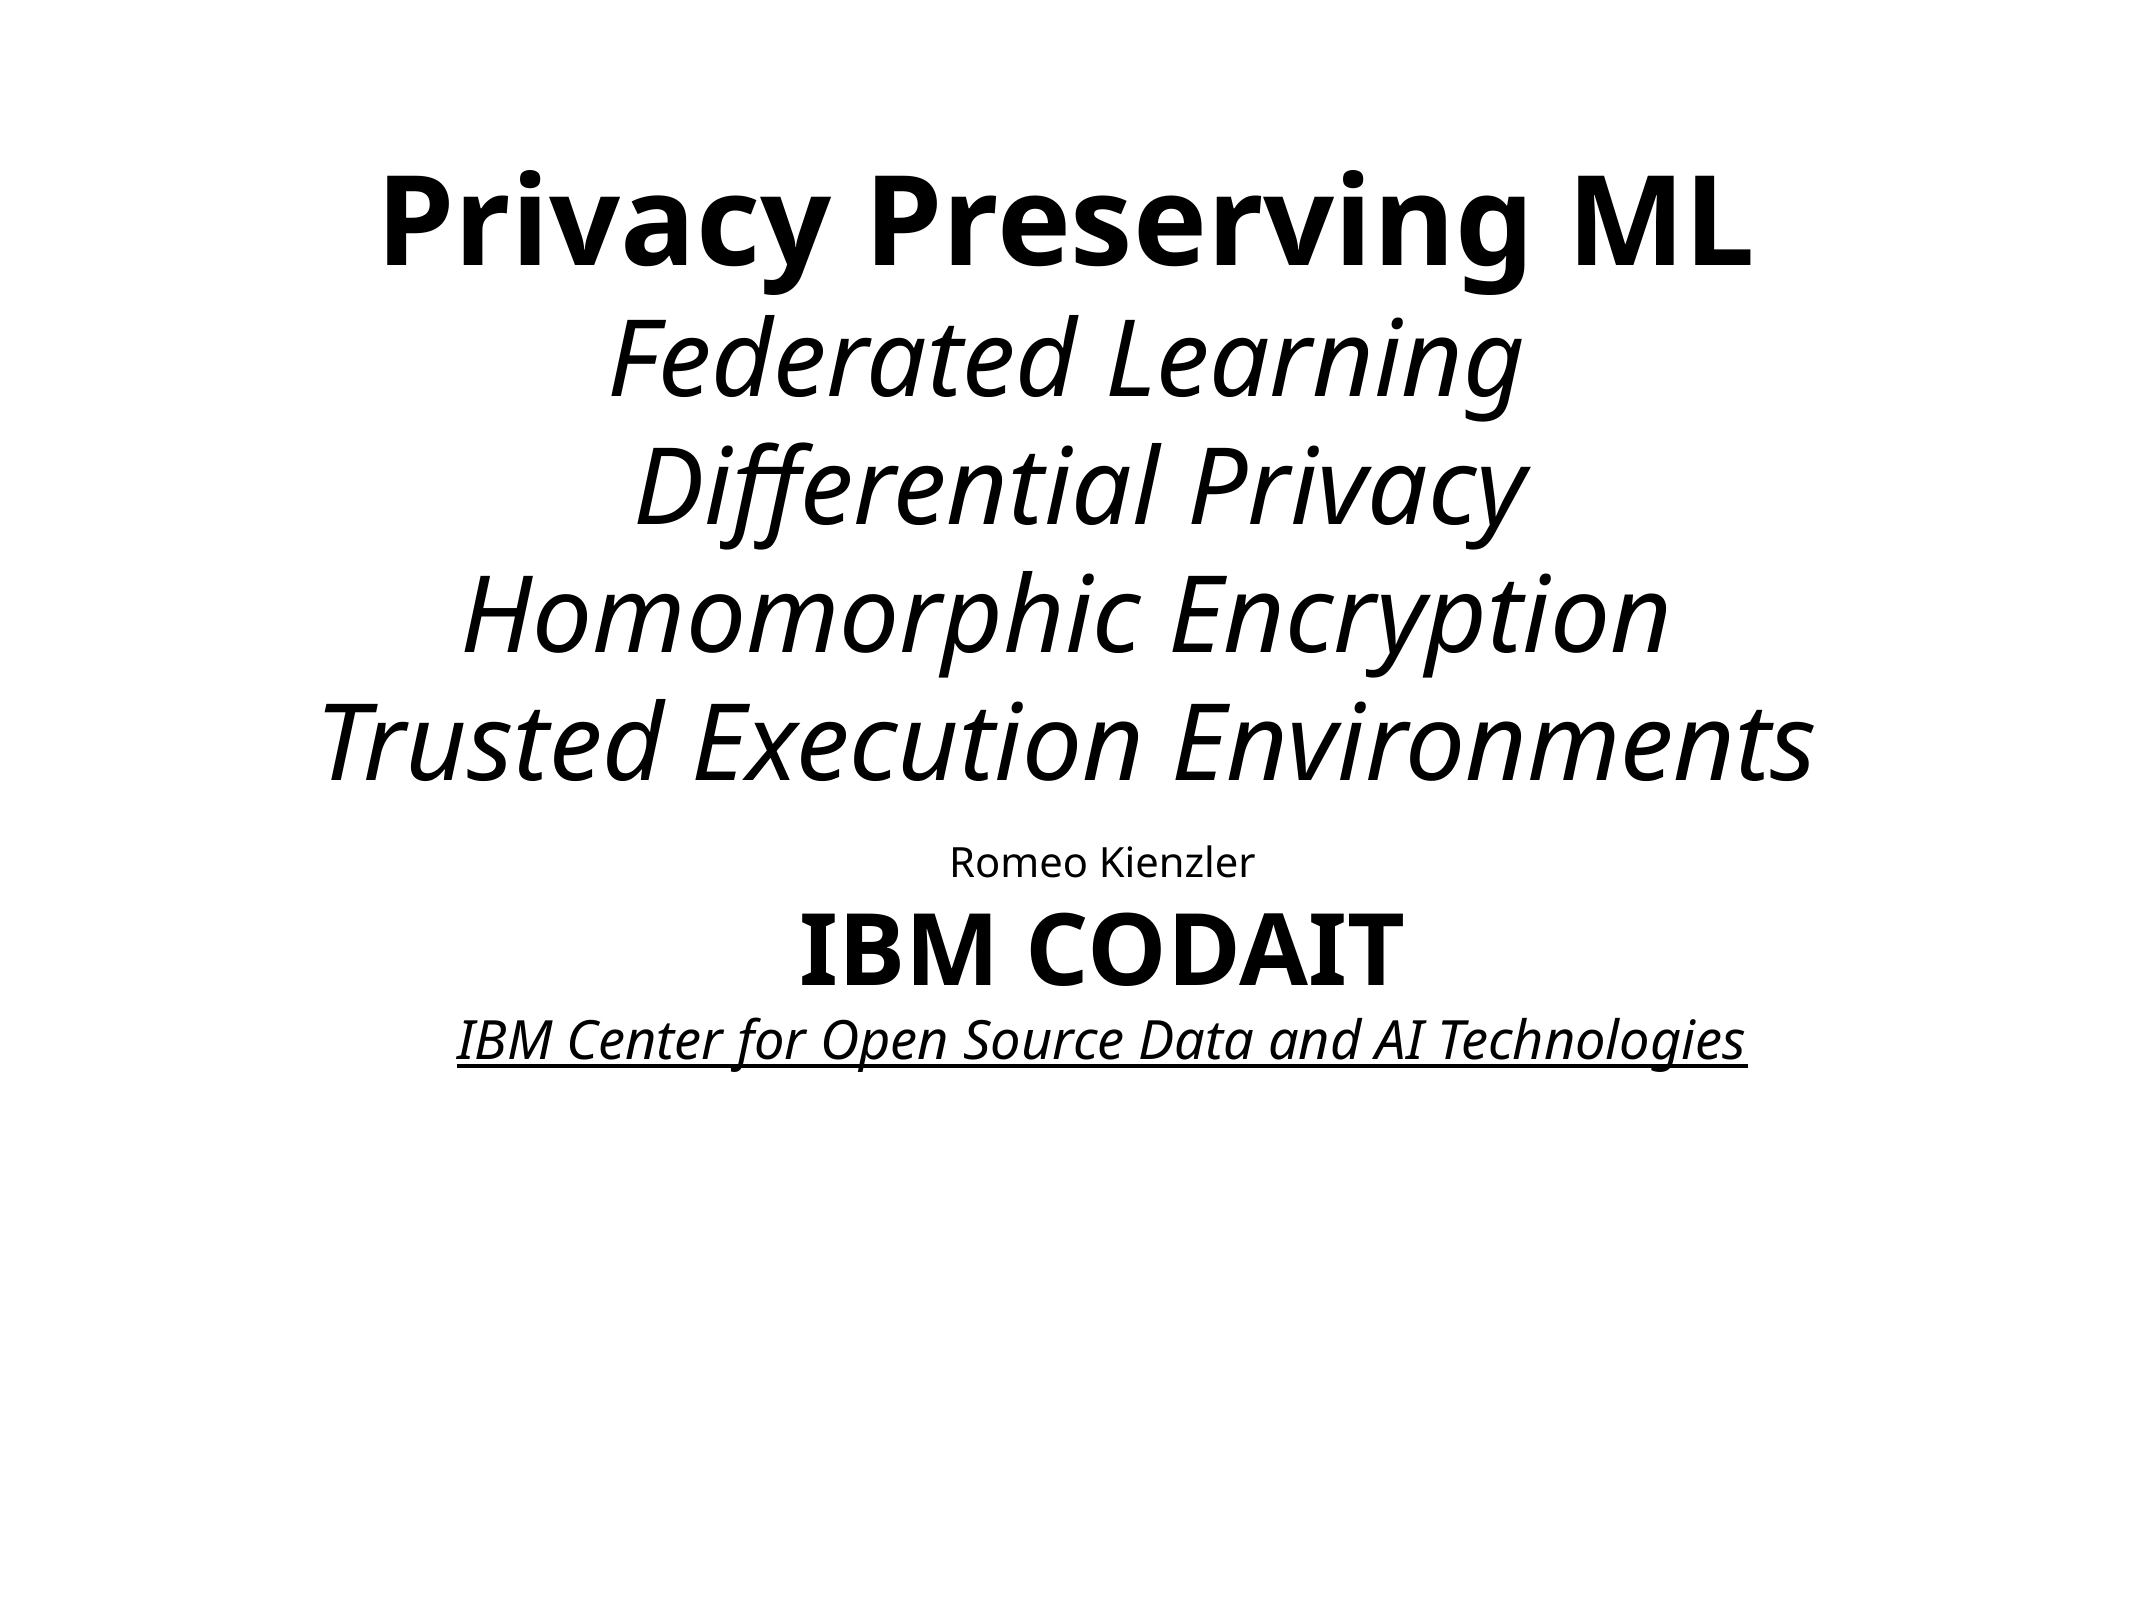

# Privacy Preserving ML Federated Learning Differential Privacy Homomorphic Encryption Trusted Execution Environments
Romeo Kienzler
IBM CODAIT
IBM Center for Open Source Data and AI Technologies